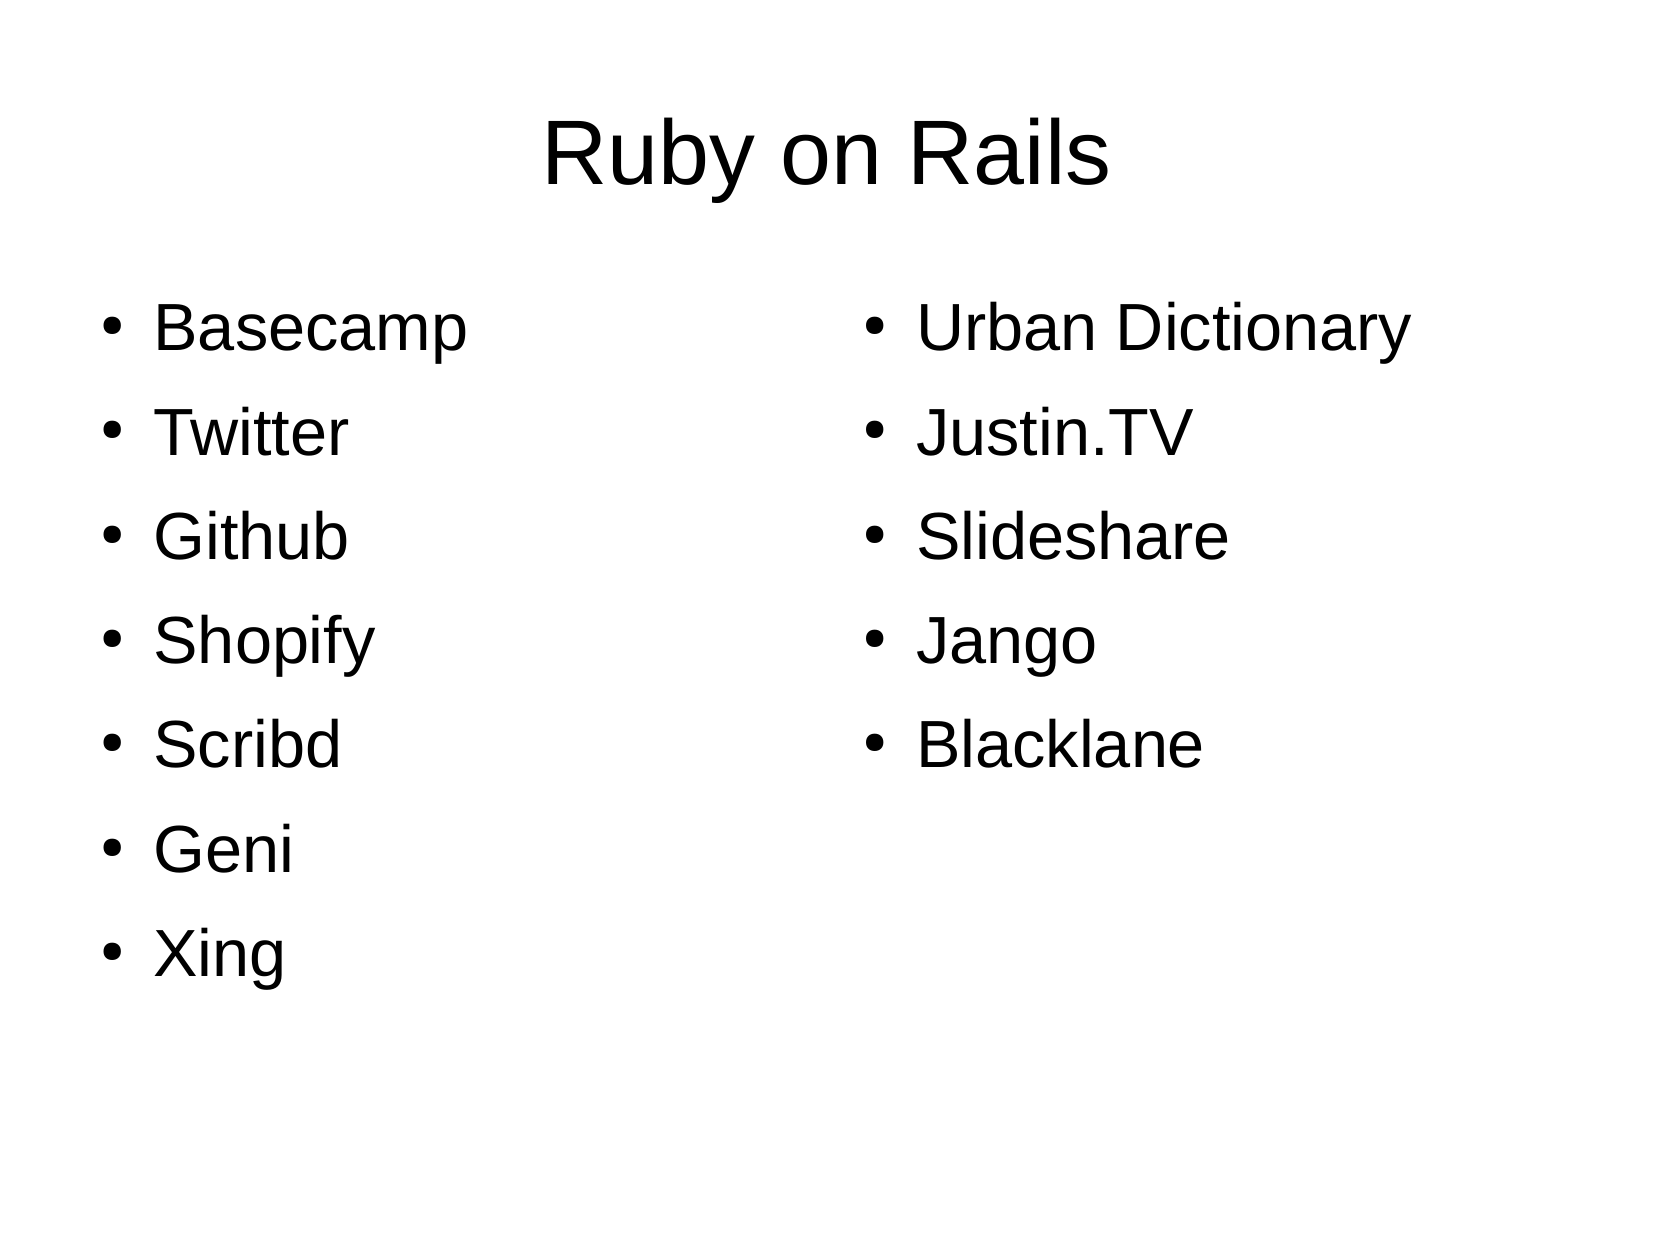

# Ruby on Rails
Basecamp
Twitter
Github
Shopify
Scribd
Geni
Xing
Urban Dictionary
Justin.TV
Slideshare
Jango
Blacklane